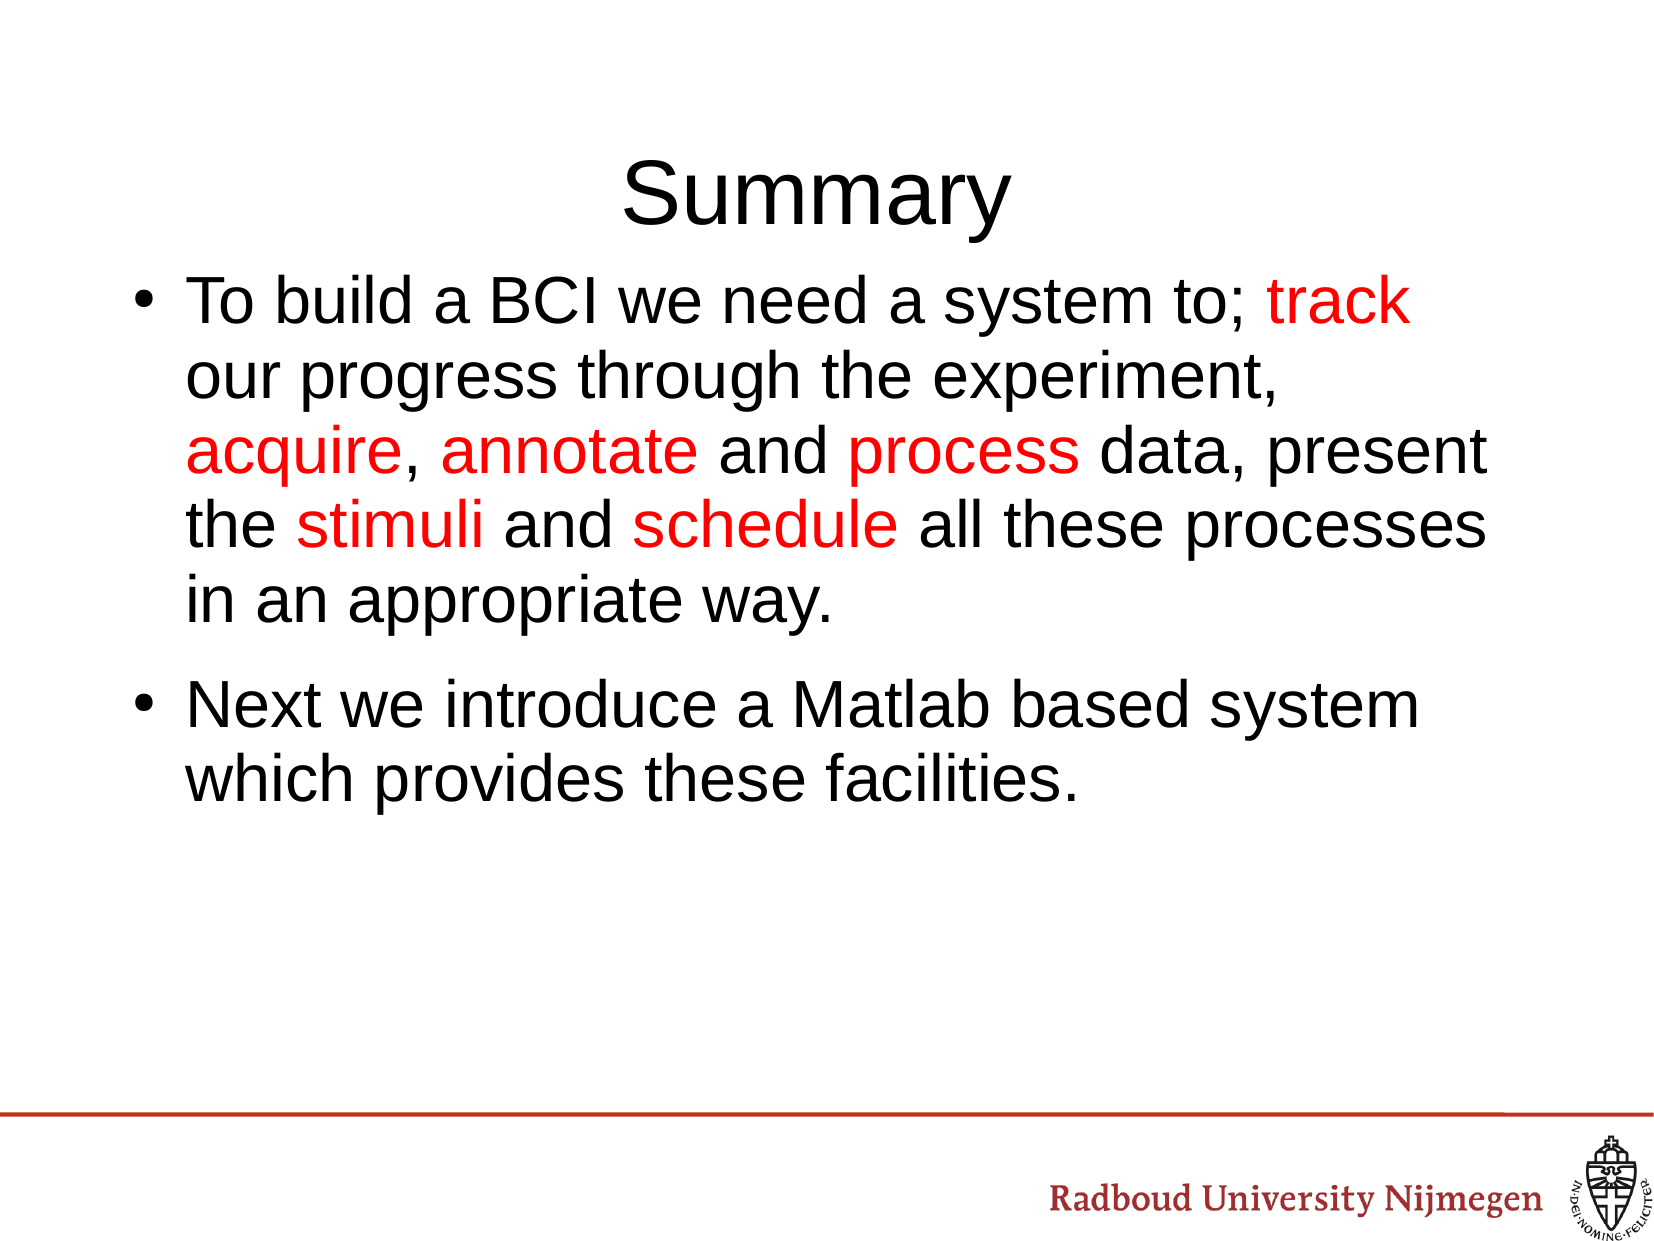

# Summary
To build a BCI we need a system to; track our progress through the experiment, acquire, annotate and process data, present the stimuli and schedule all these processes in an appropriate way.
Next we introduce a Matlab based system which provides these facilities.